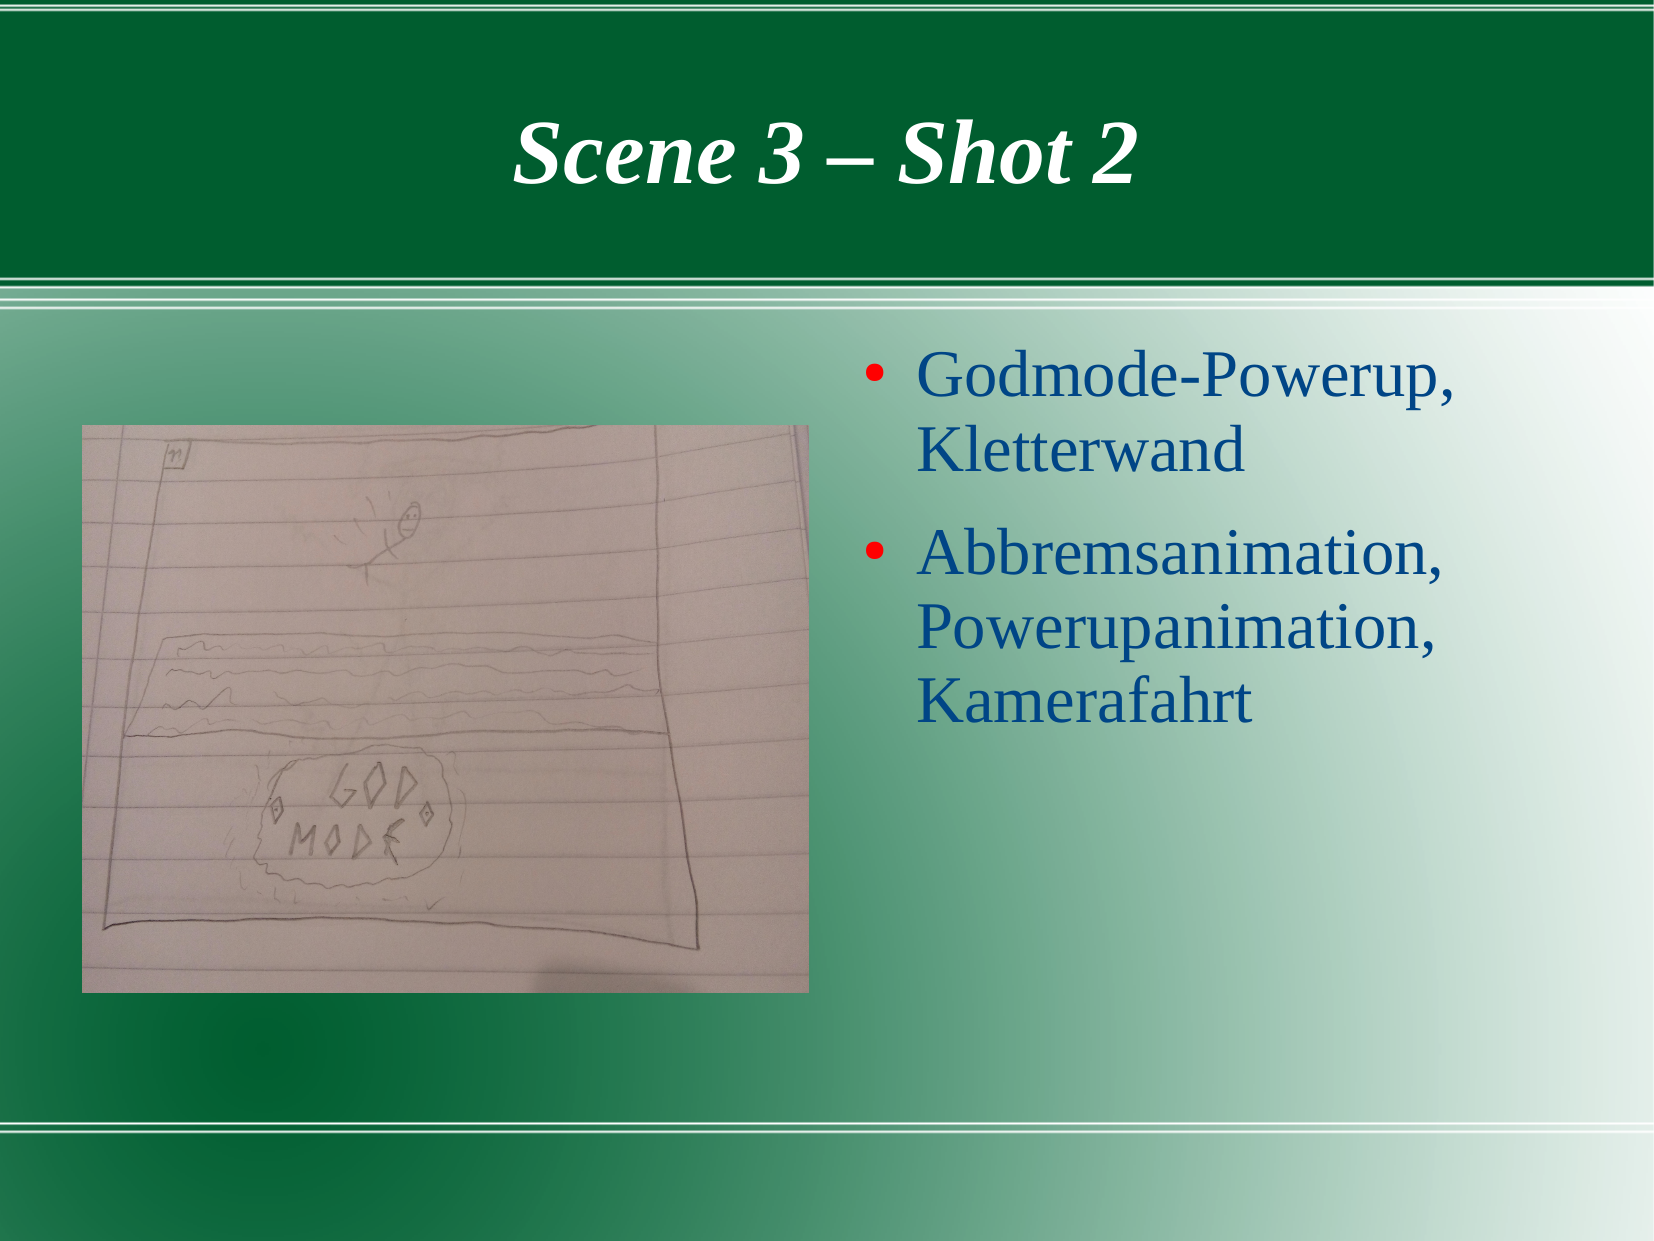

# Scene 3 – Shot 2
Godmode-Powerup, Kletterwand
Abbremsanimation, Powerupanimation, Kamerafahrt